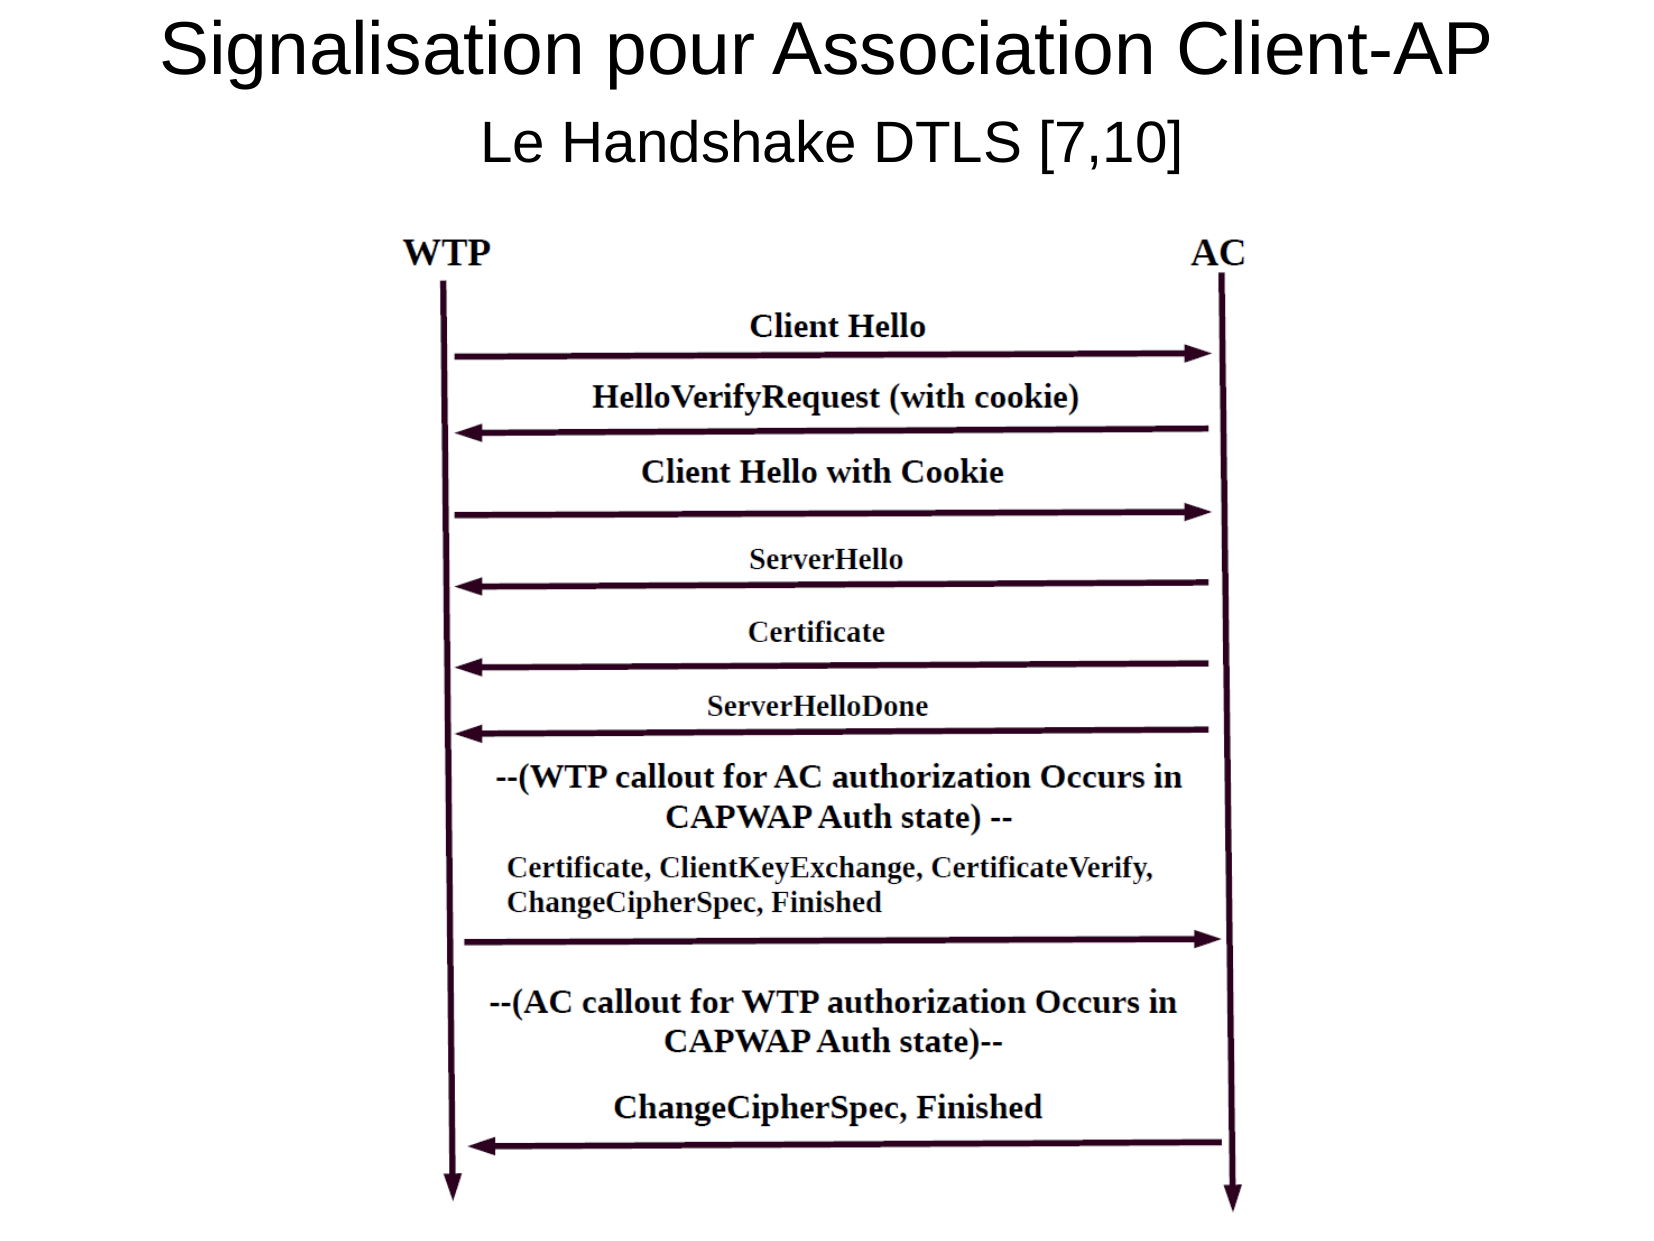

# Signalisation pour Association Client-AP
Le Handshake DTLS [7,10]